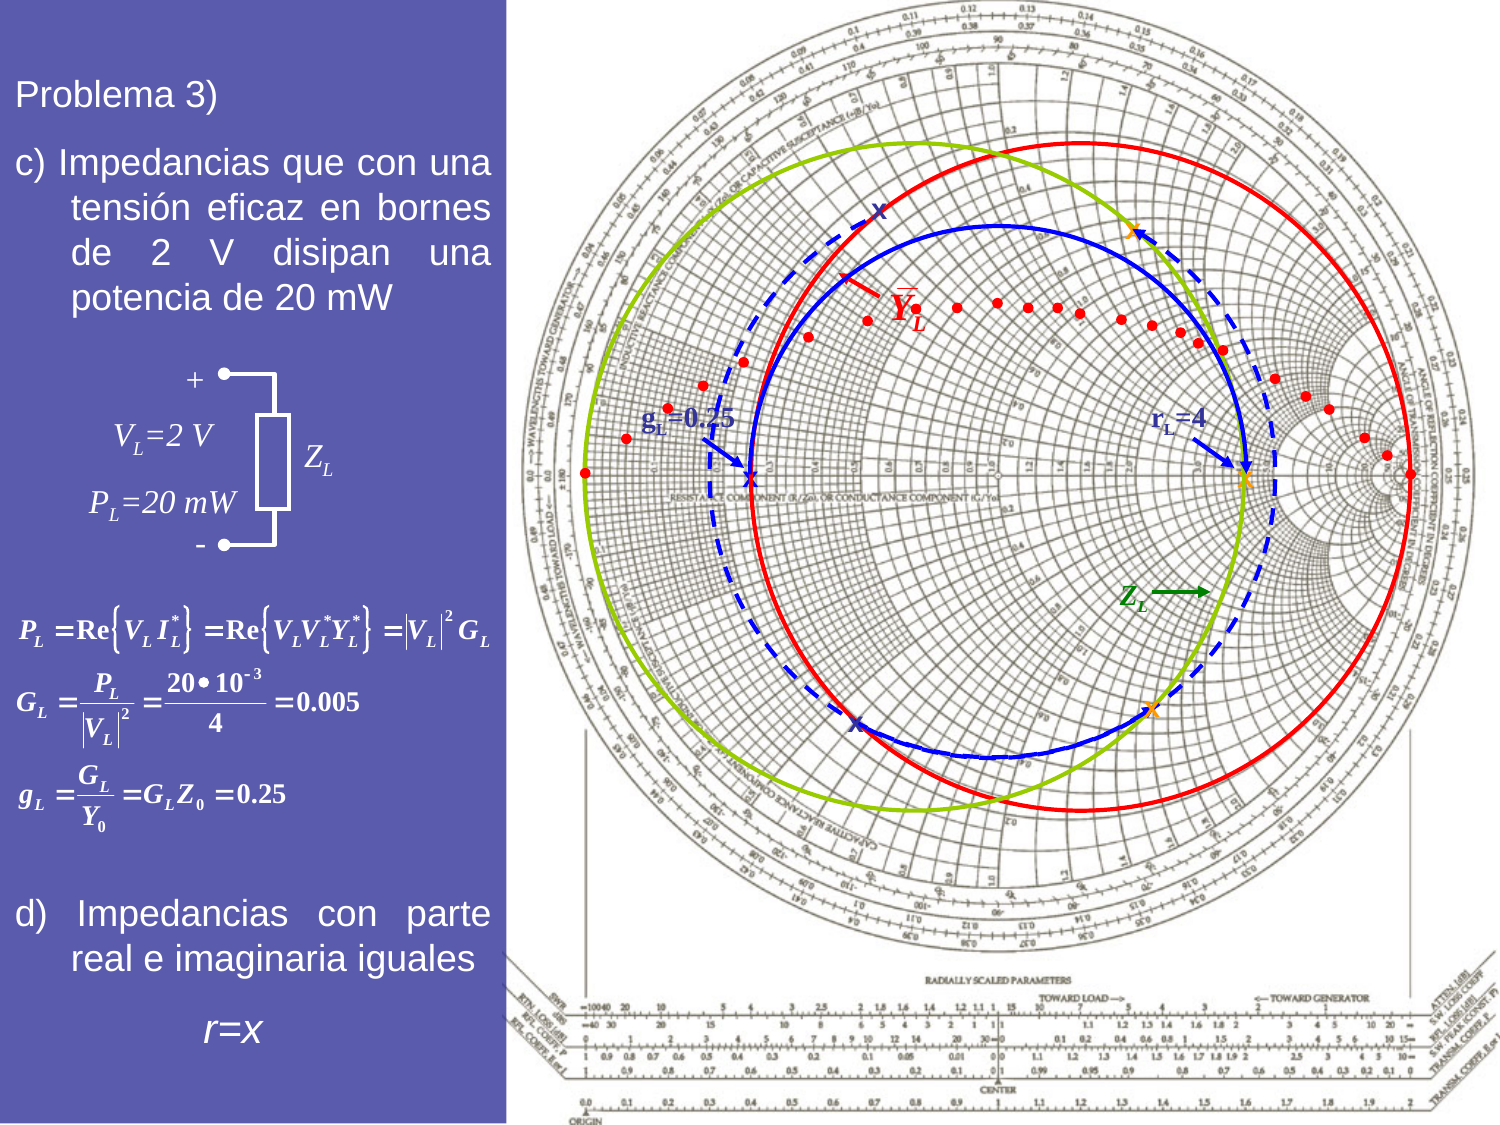

Problema 3)
c) Impedancias que con una tensión eficaz en bornes de 2 V disipan una potencia de 20 mW
d) Impedancias con parte real e imaginaria iguales
x
x
+
VL=2 V
PL=20 mW
ZL
-
gL=0.25
x
rL=4
x
ZL
x
x
r=x